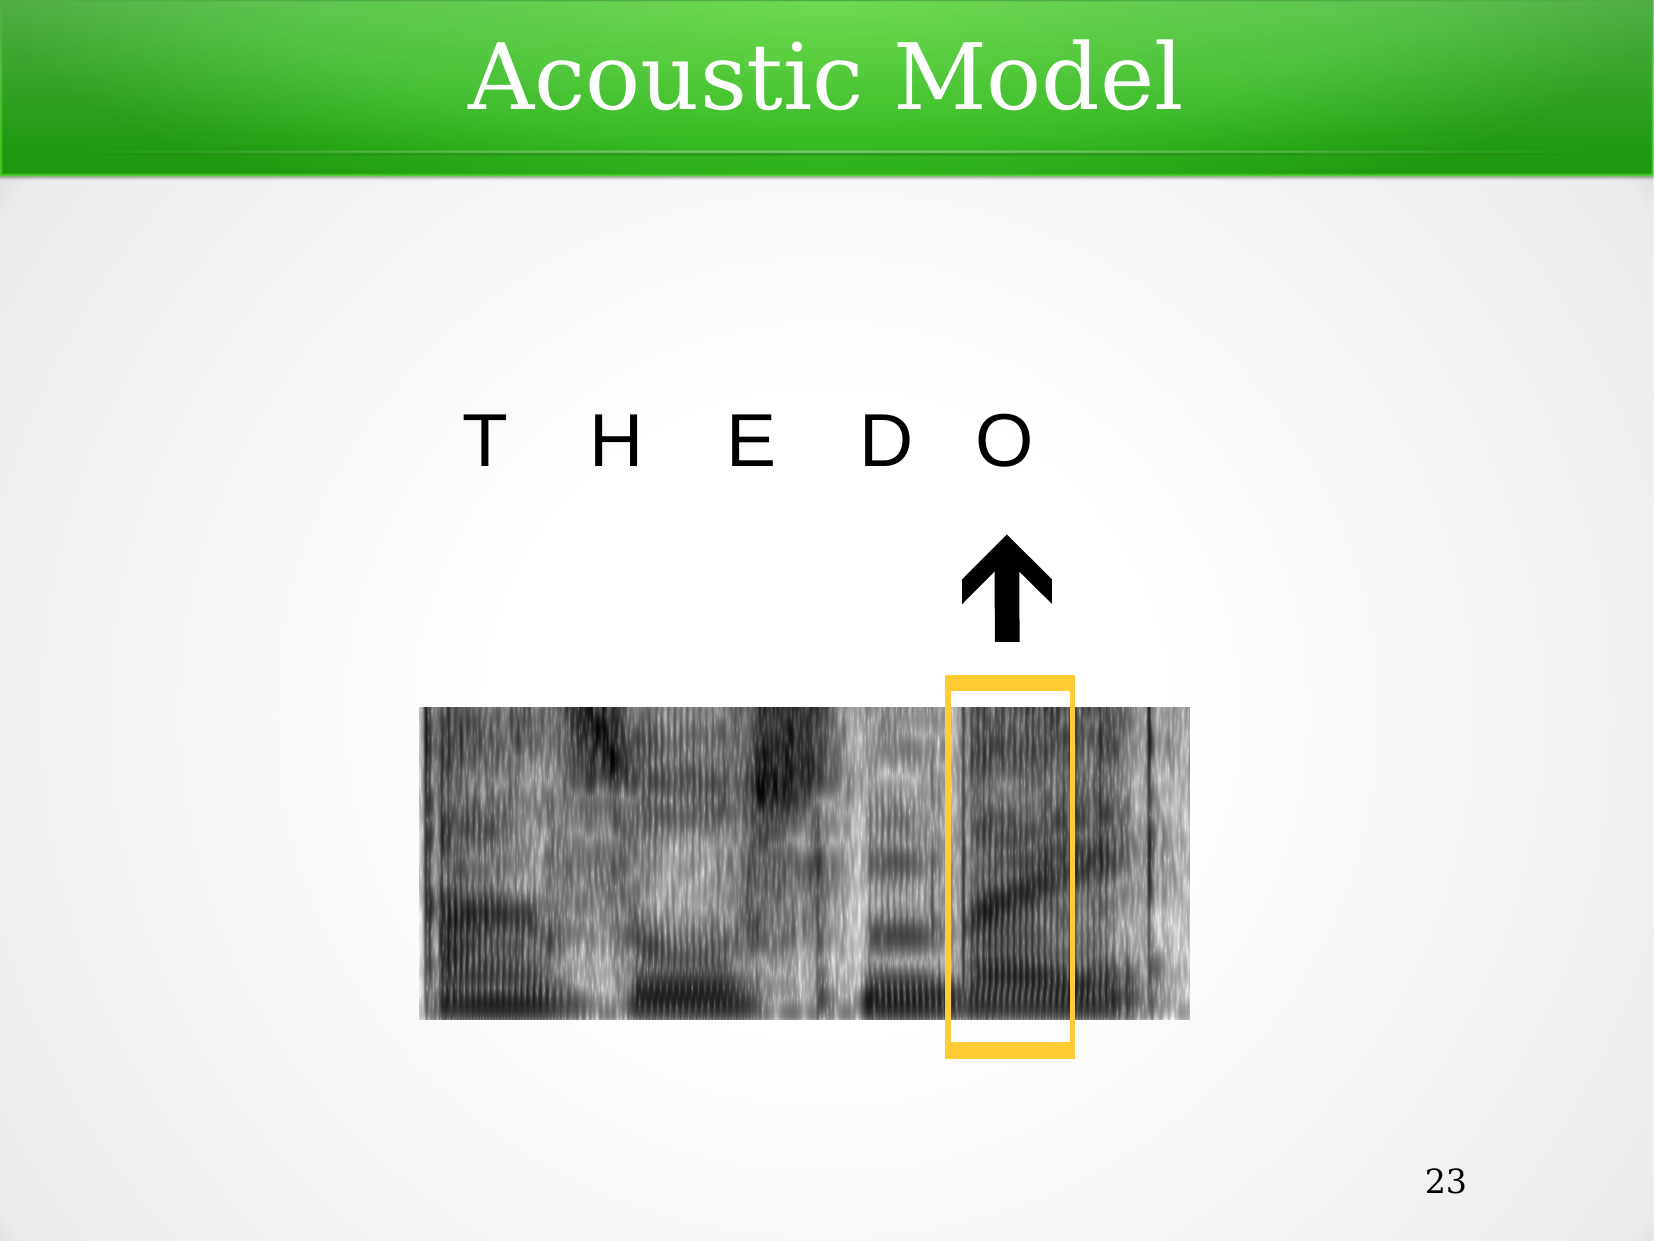

# Acoustic Model
T H E D O